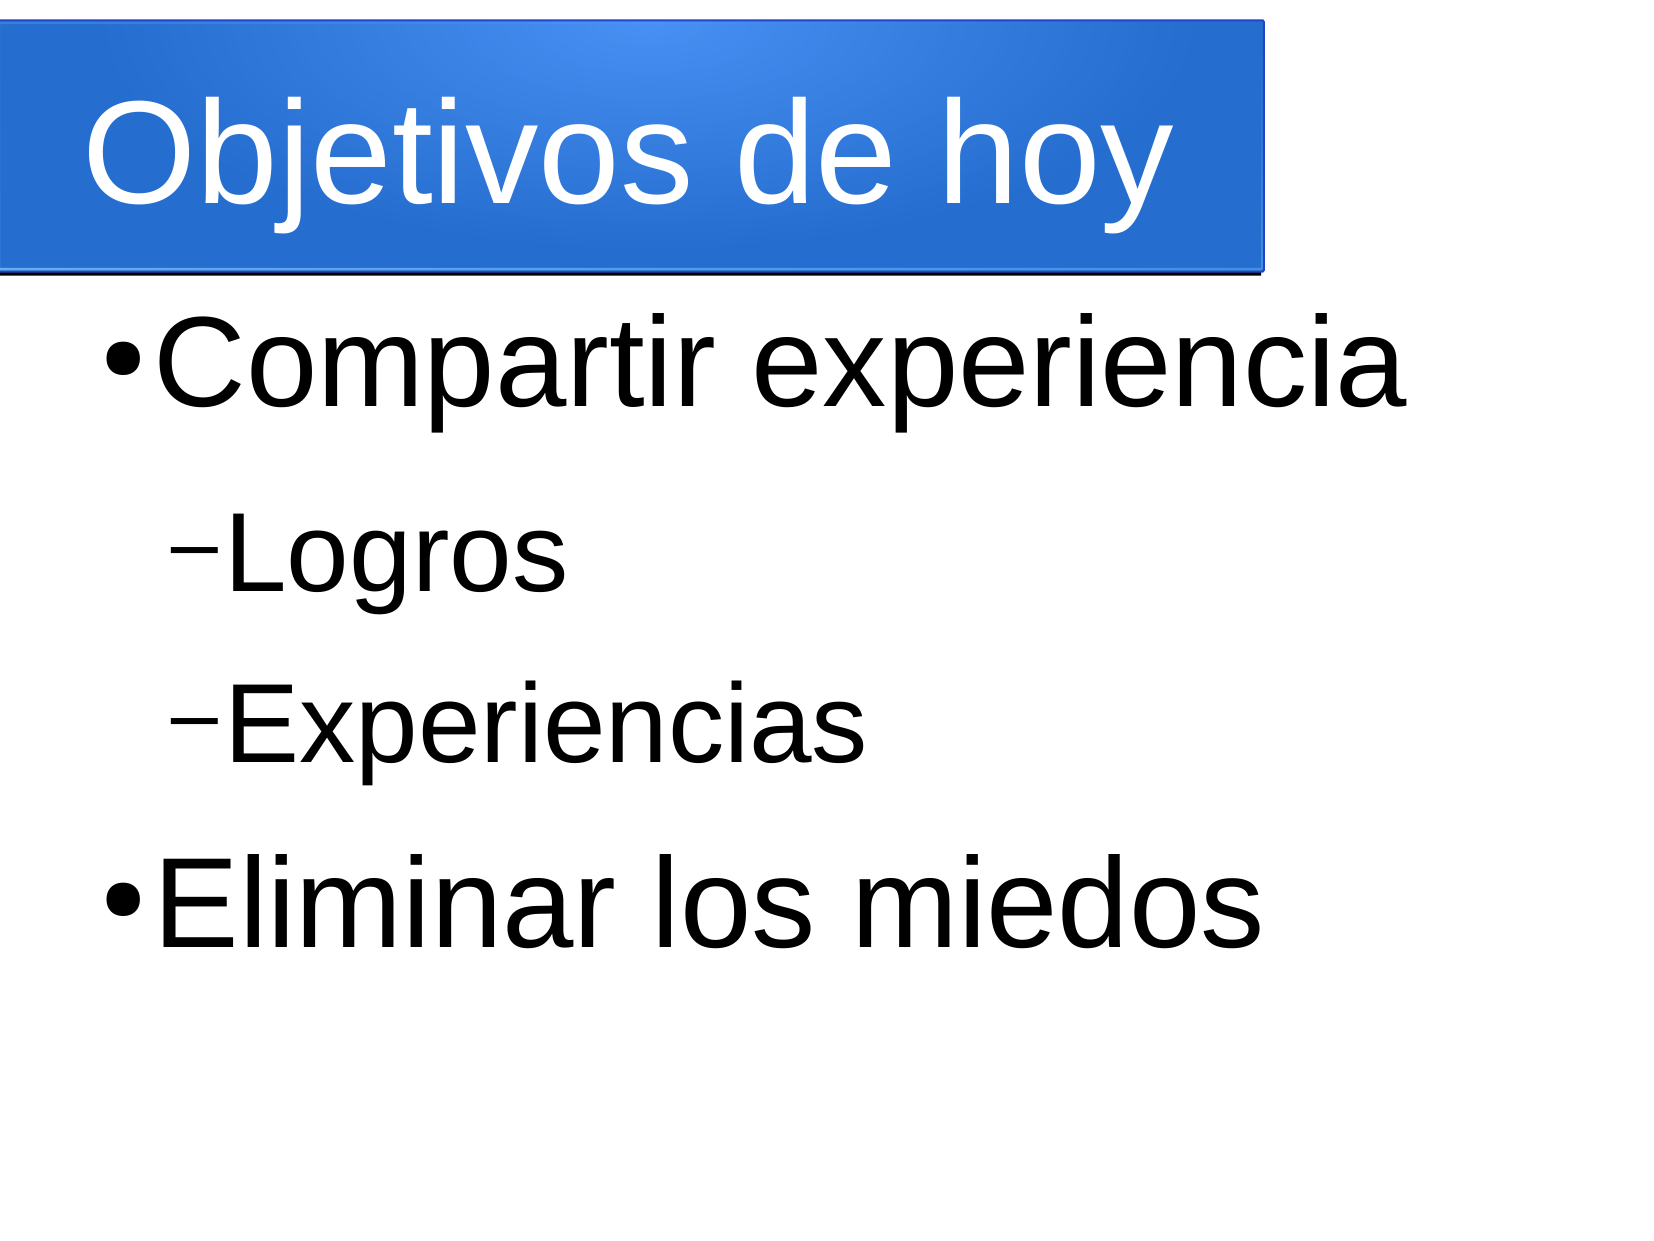

# Objetivos de hoy
Compartir experiencia
Logros
Experiencias
Eliminar los miedos